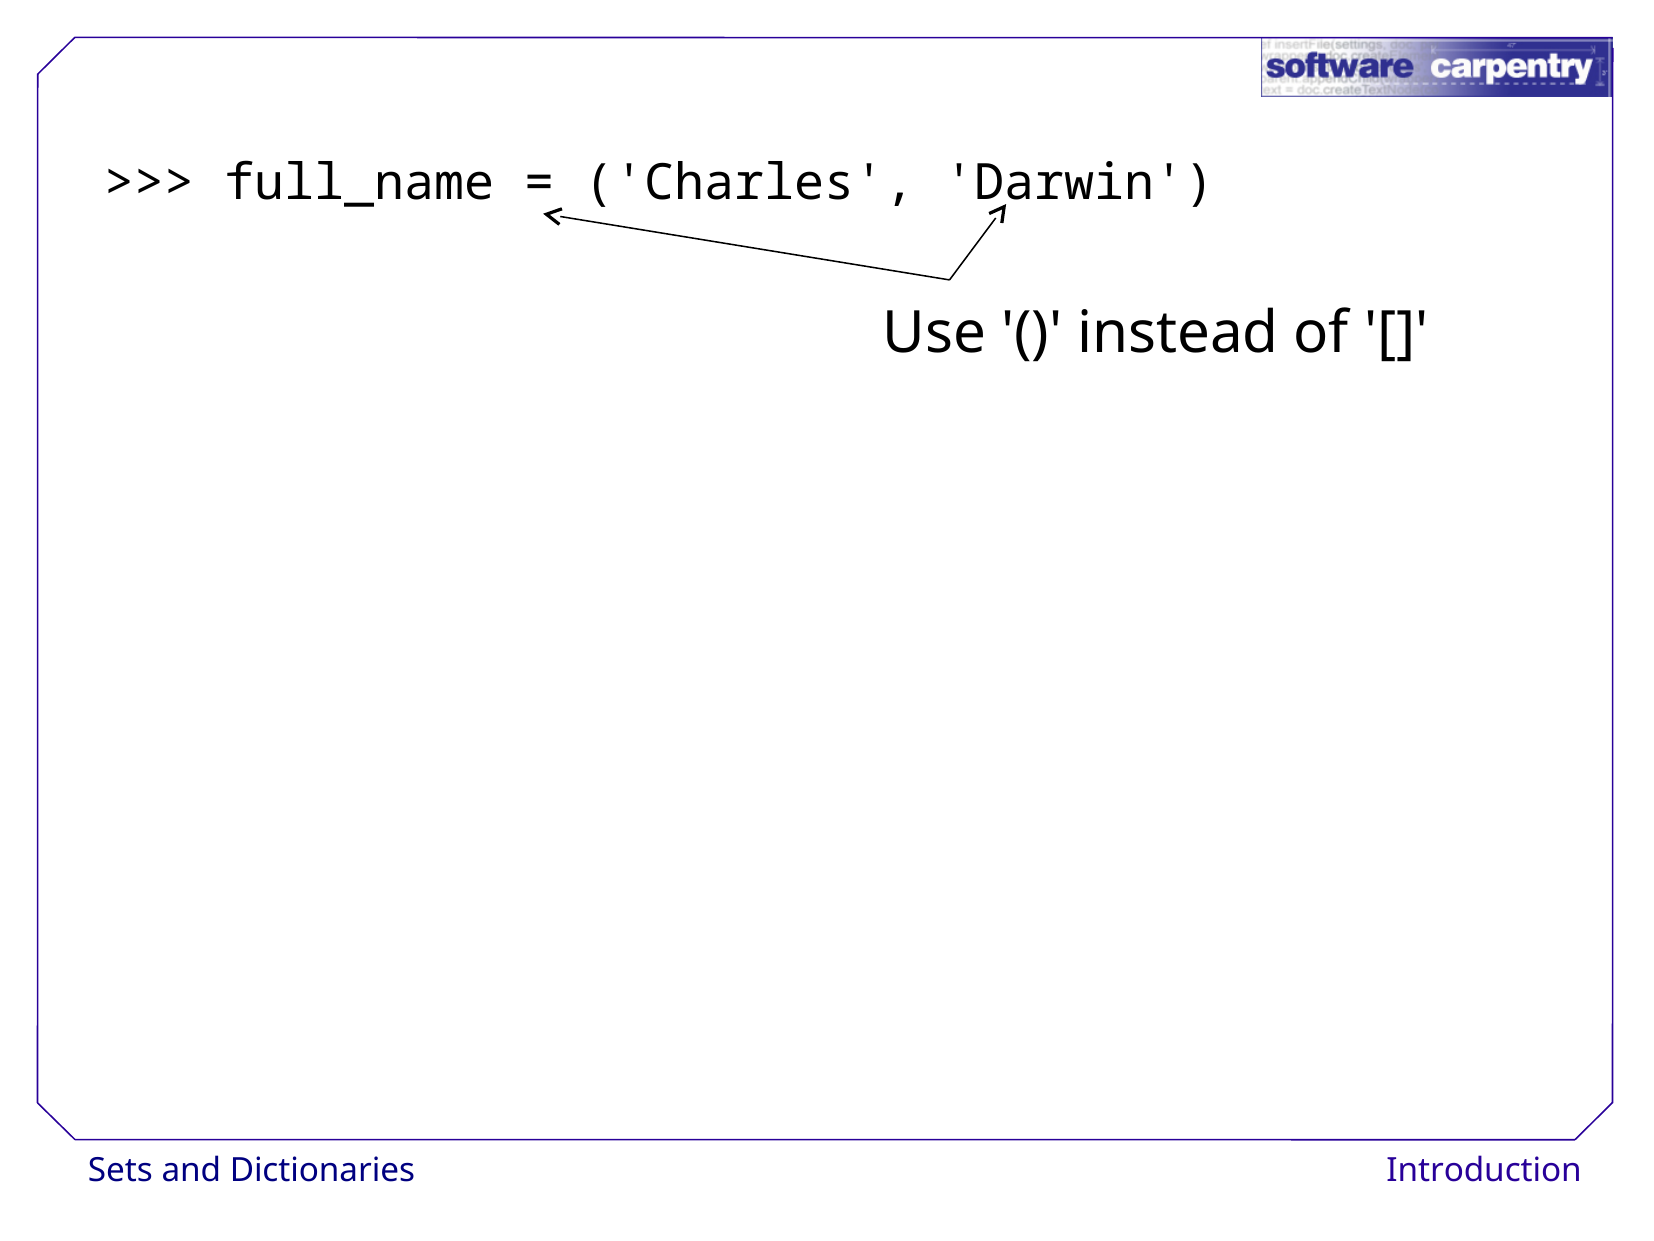

>>> full_name = ('Charles', 'Darwin')
Use '()' instead of '[]'